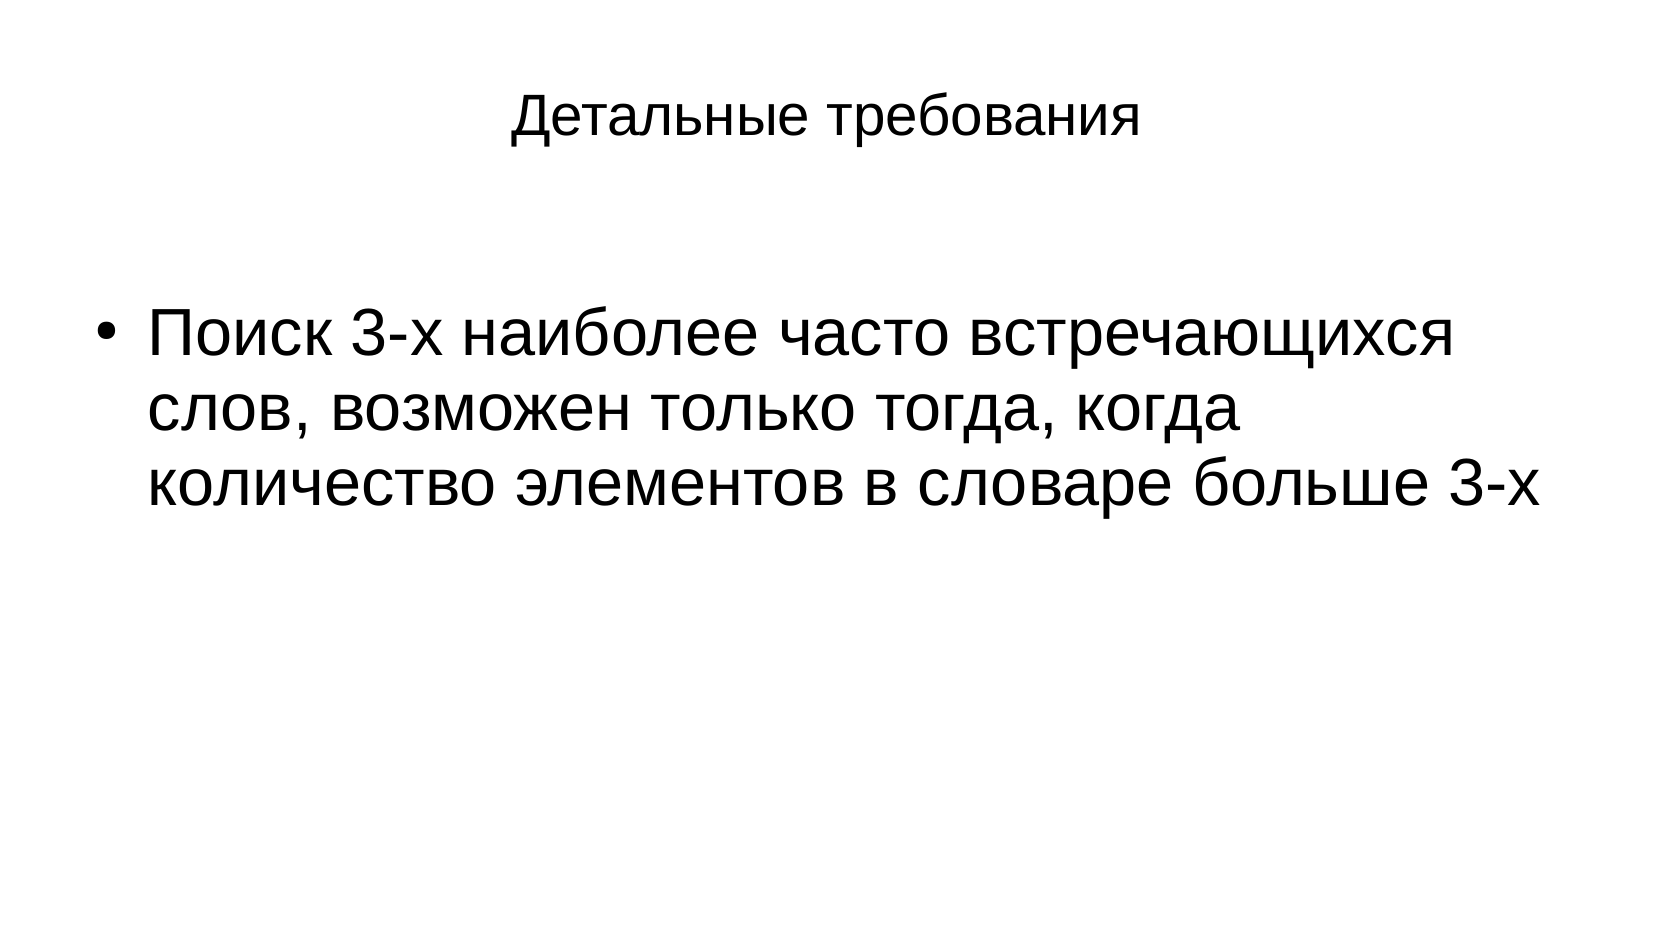

# Детальные требования
Поиск 3-х наиболее часто встречающихся слов, возможен только тогда, когда количество элементов в словаре больше 3-х